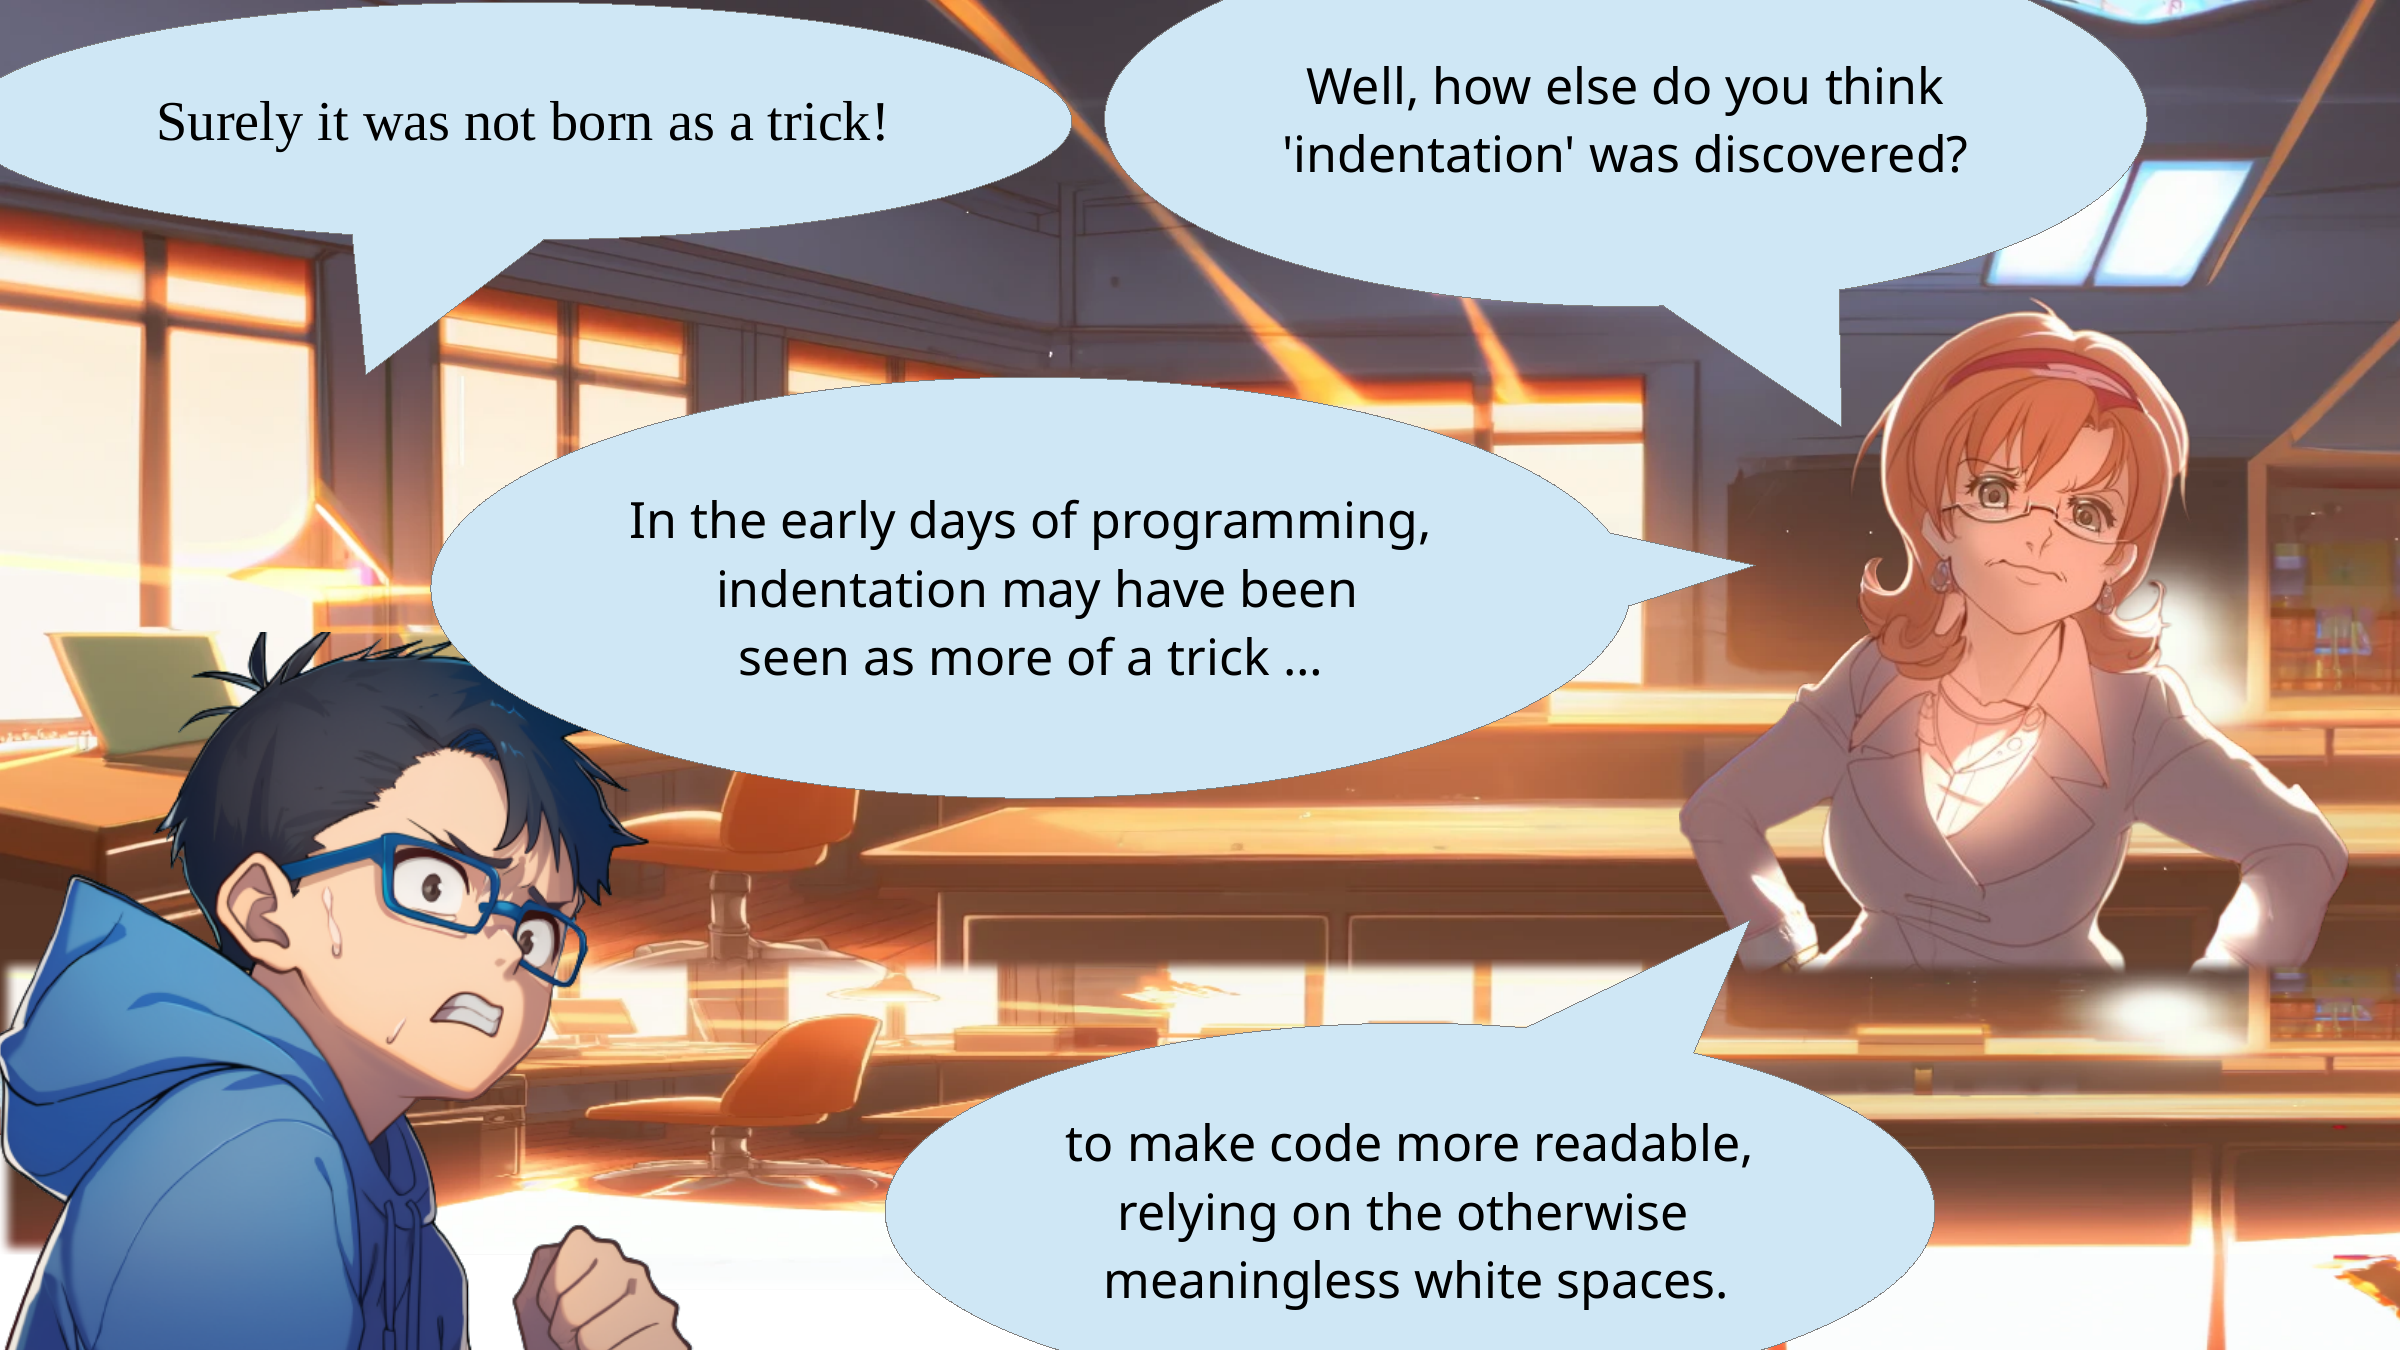

Well, how else do you think
'indentation' was discovered?
 Surely it was not born as a trick!
In the early days of programming,
 indentation may have been
seen as more of a trick …
to make code more readable,
relying on the otherwise
 meaningless white spaces.